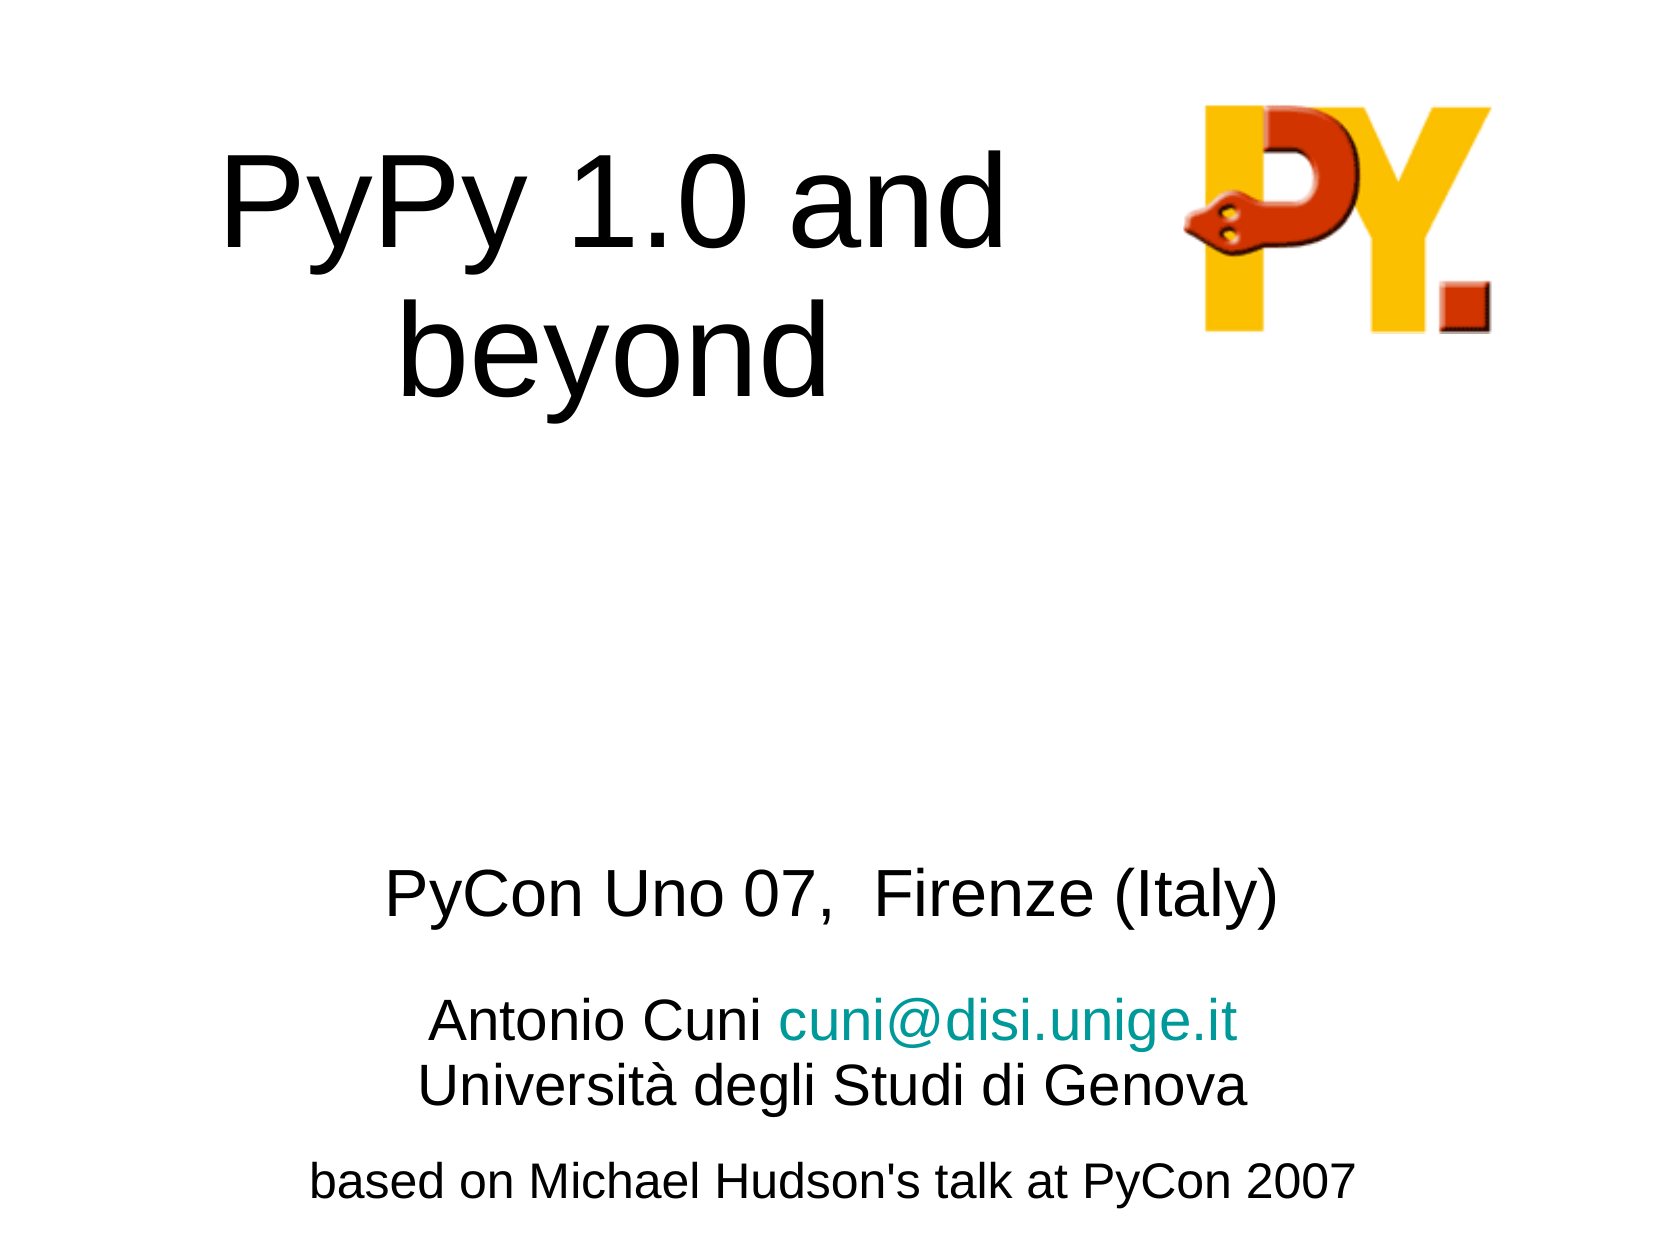

# PyPy 1.0 and beyond
PyCon Uno 07, Firenze (Italy)
Antonio Cuni cuni@disi.unige.it
Università degli Studi di Genova
based on Michael Hudson's talk at PyCon 2007